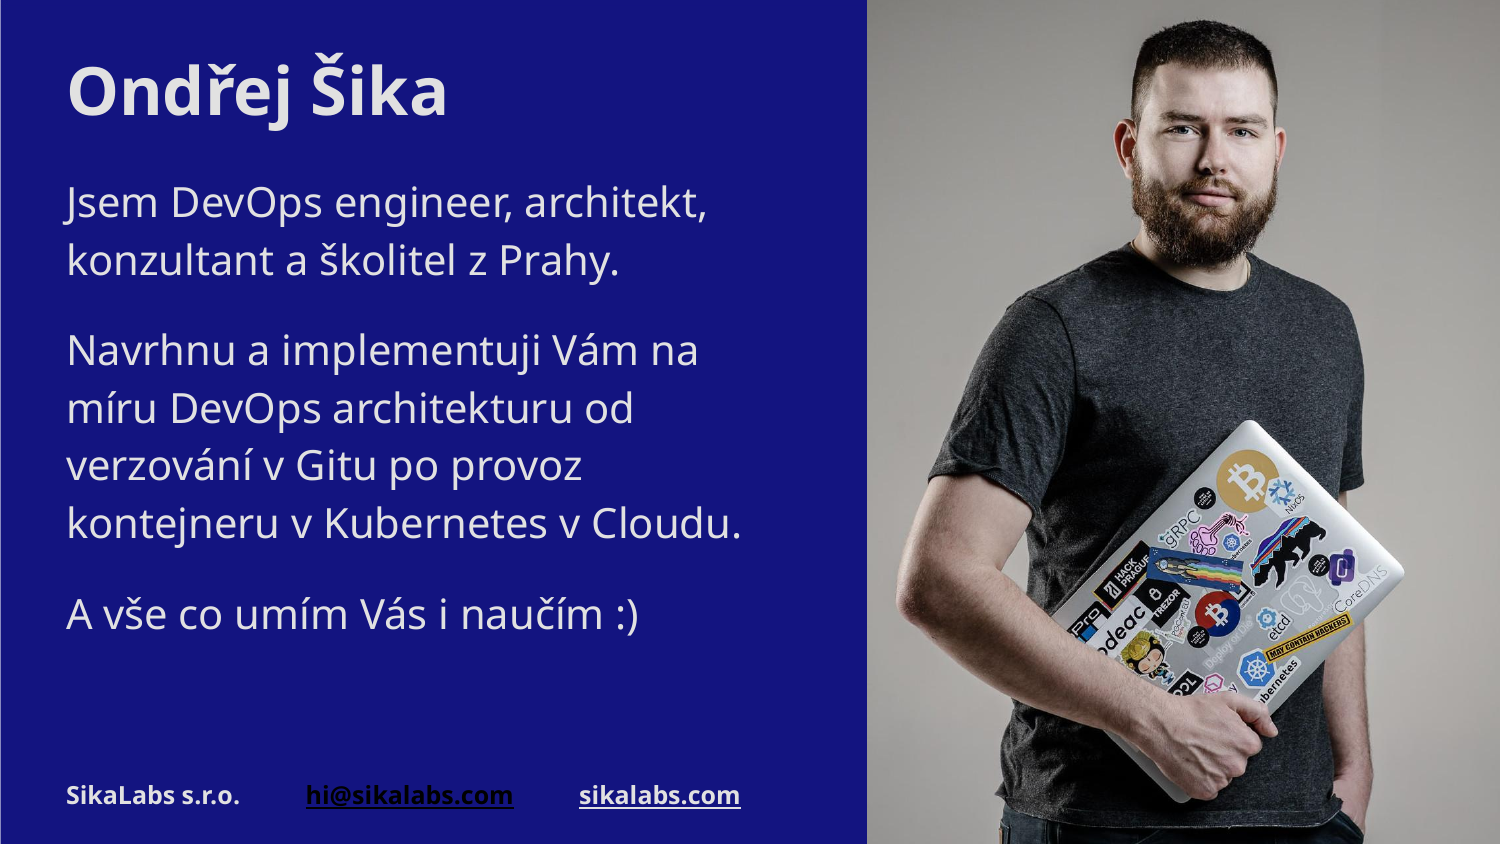

# Ondřej Šika
Jsem DevOps engineer, architekt, konzultant a školitel z Prahy.
Navrhnu a implementuji Vám na míru DevOps architekturu od verzování v Gitu po provoz kontejneru v Kubernetes v Cloudu.
A vše co umím Vás i naučím :)